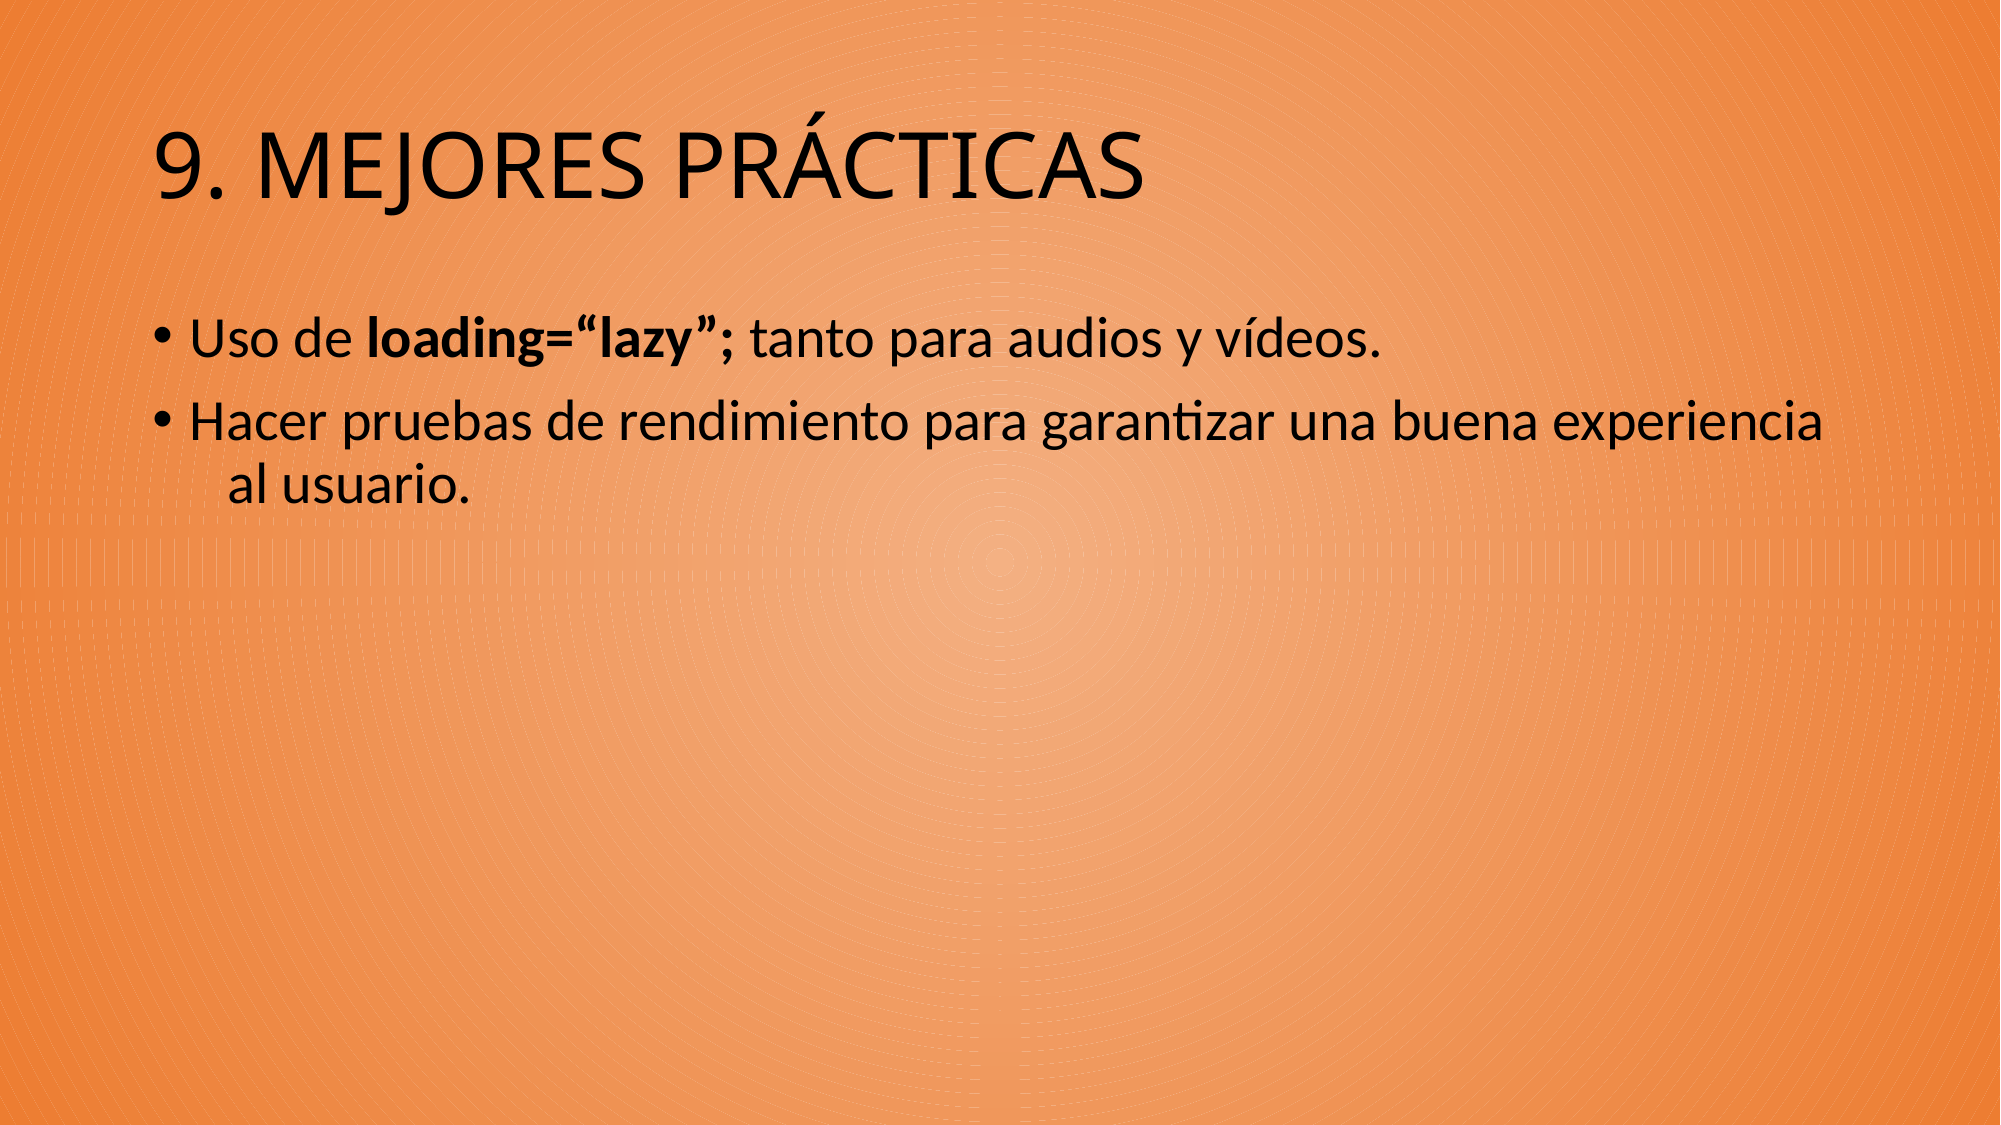

# 9. MEJORES PRÁCTICAS
Uso de loading=“lazy”; tanto para audios y vídeos.
Hacer pruebas de rendimiento para garantizar una buena experiencia al usuario.